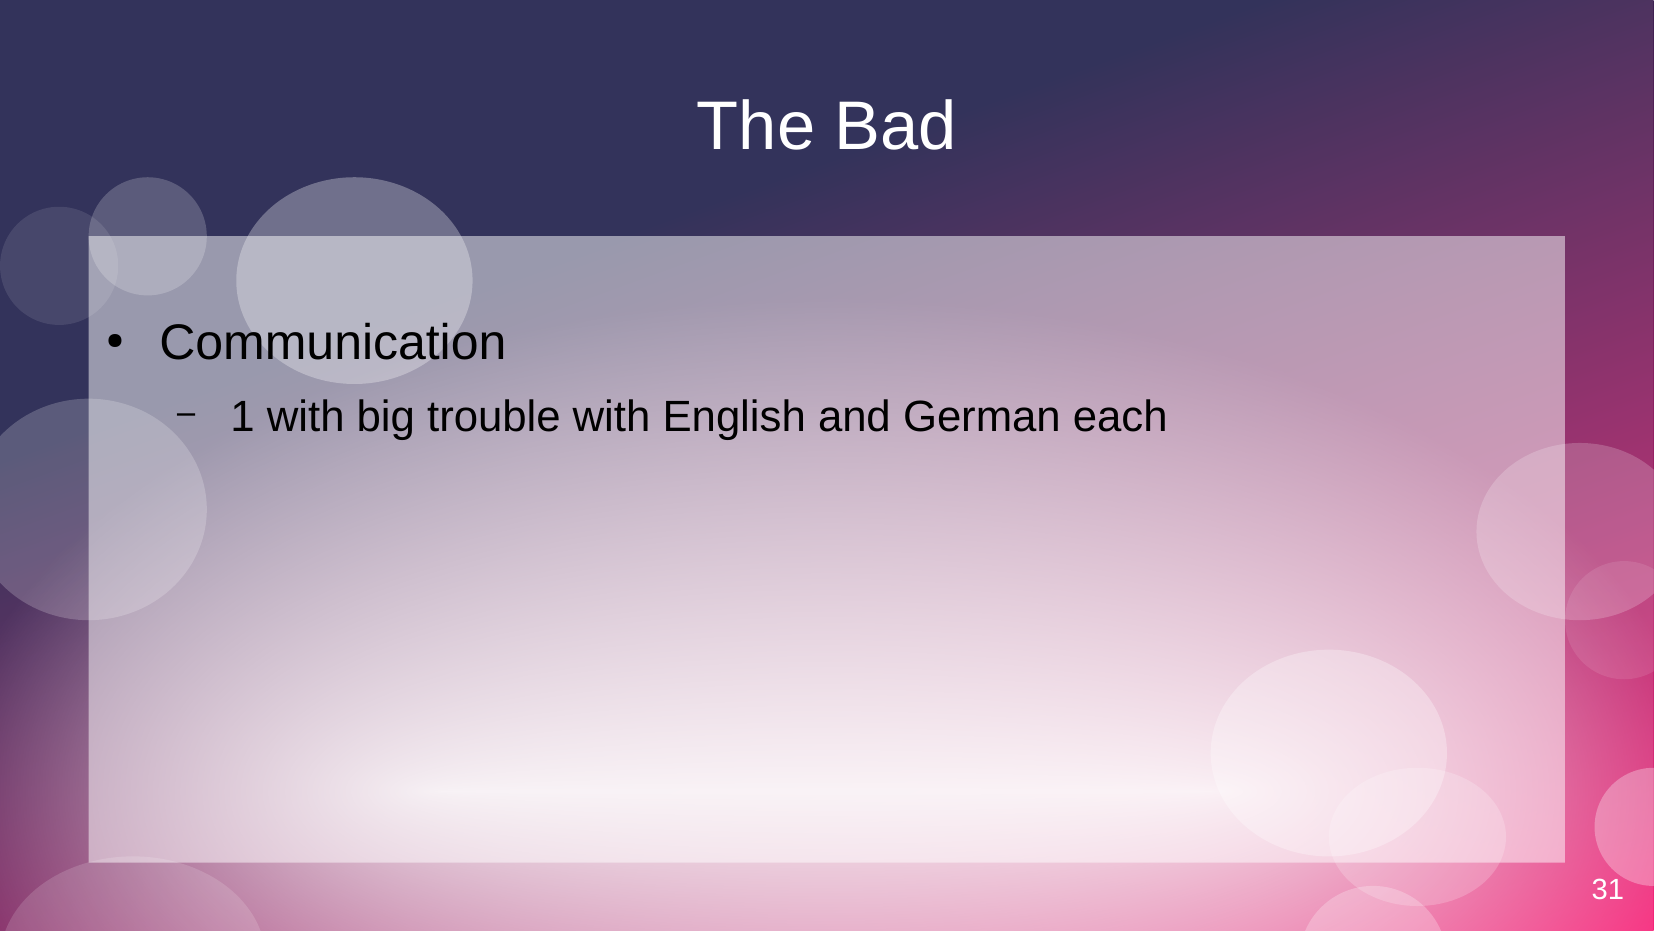

# The Bad
Communication
1 with big trouble with English and German each